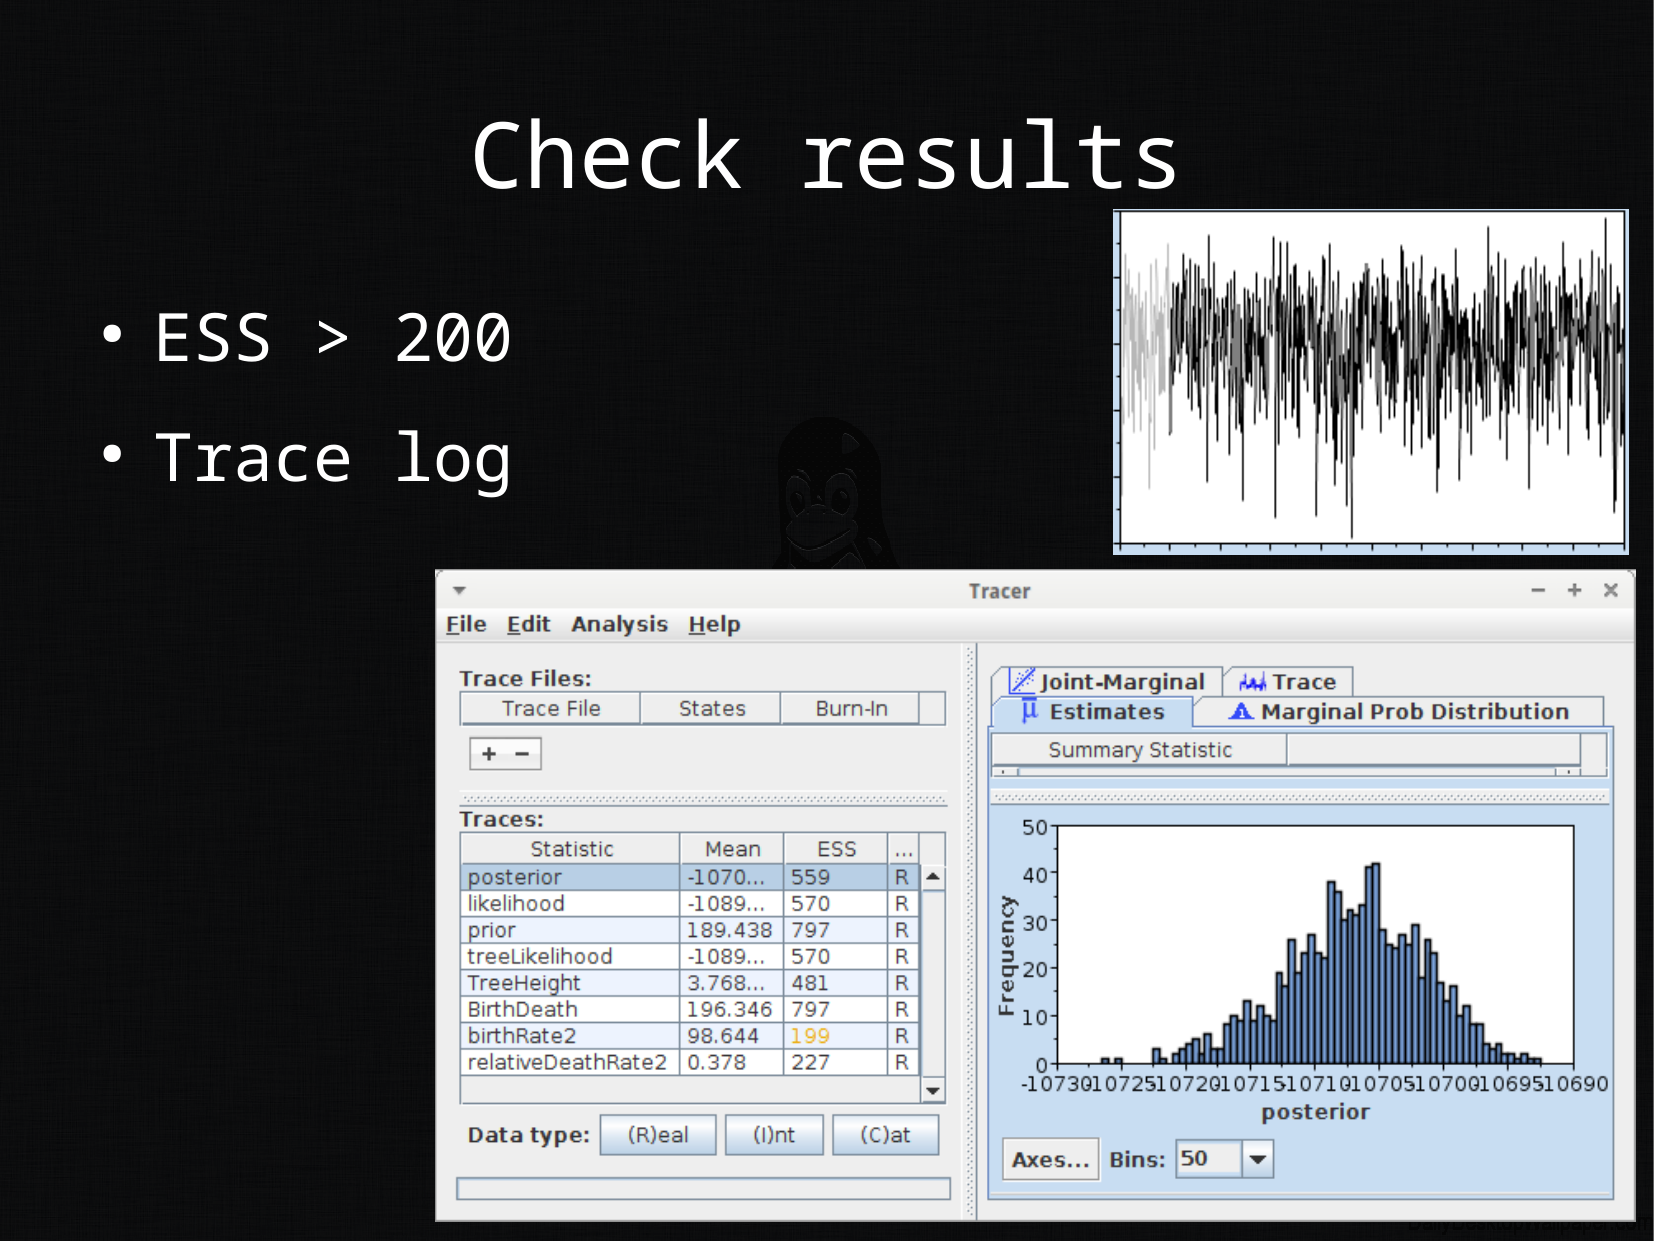

# Check results
ESS > 200
Trace log